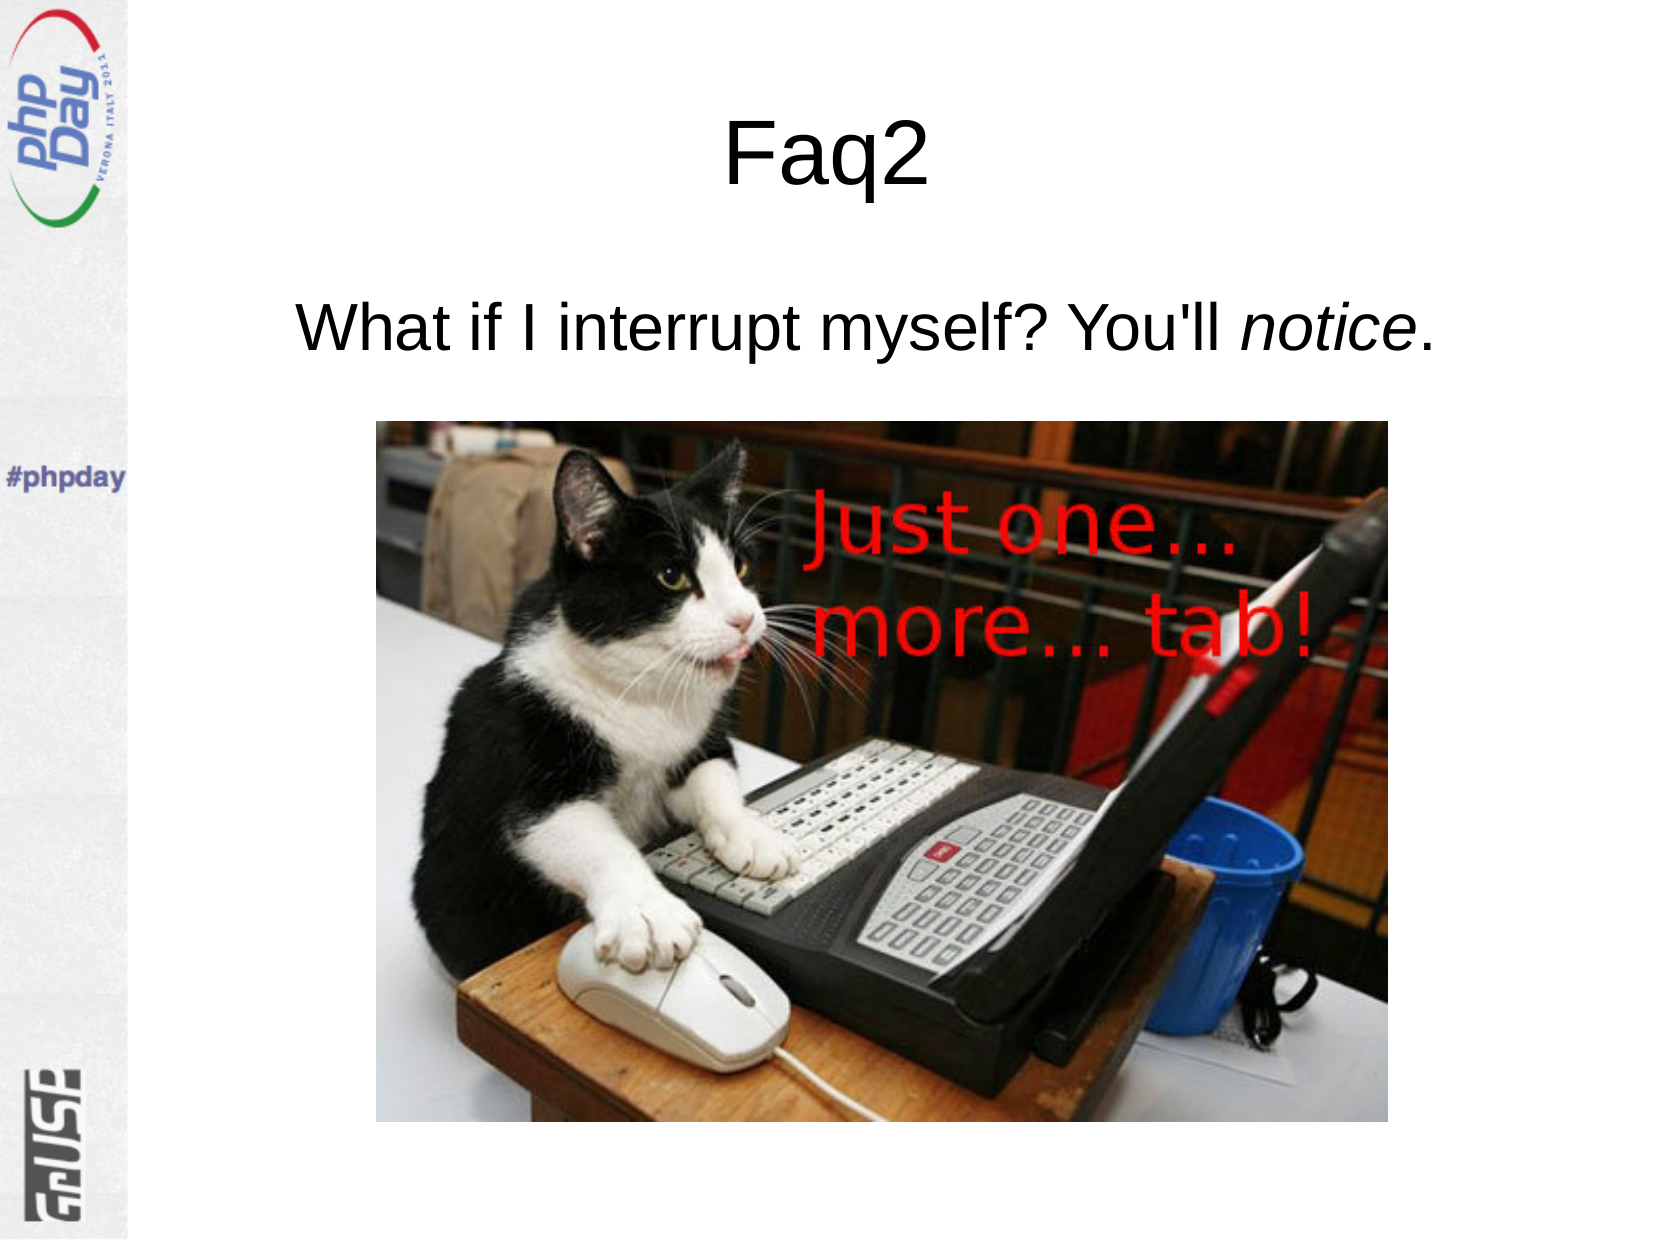

# Faq2
What if I interrupt myself? You'll notice.